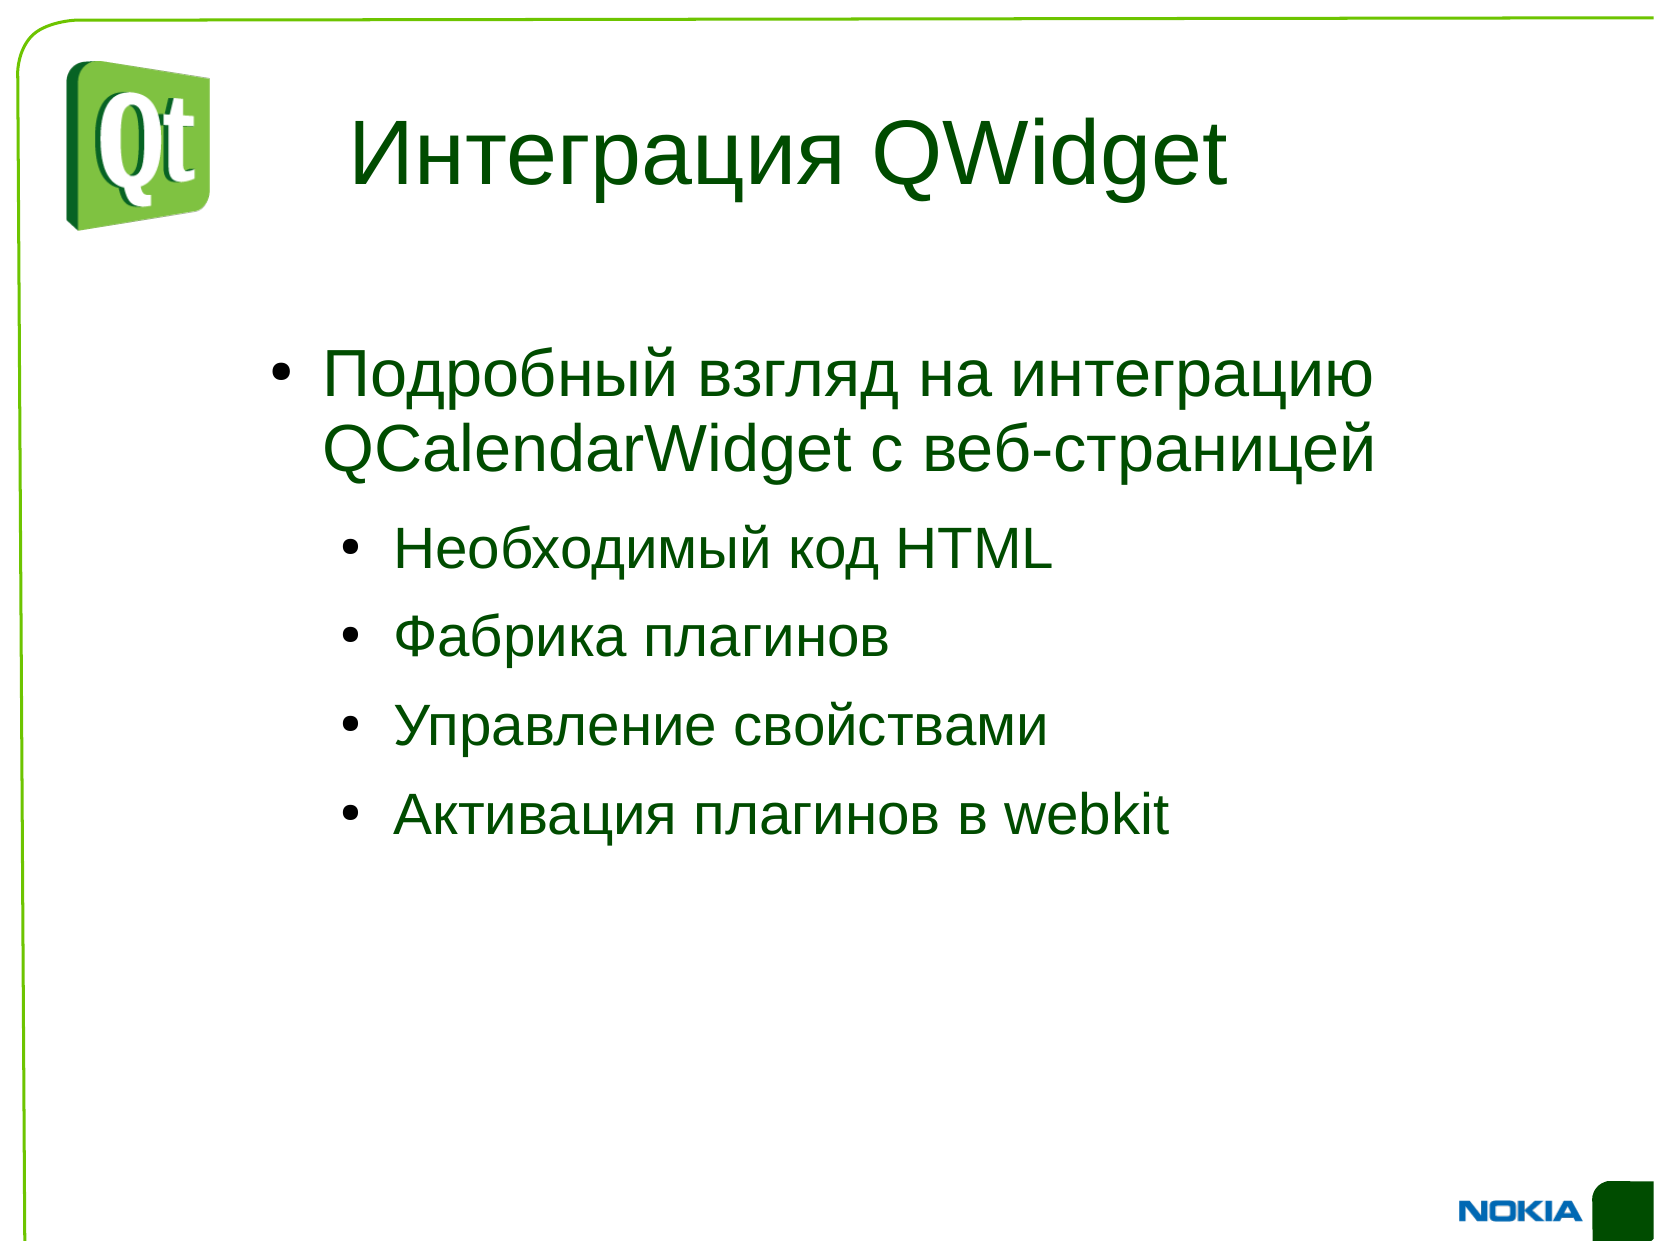

# Интеграция QWidget
Подробный взгляд на интеграцию QCalendarWidget с веб-страницей
Необходимый код HTML
Фабрика плагинов
Управление свойствами
Активация плагинов в webkit